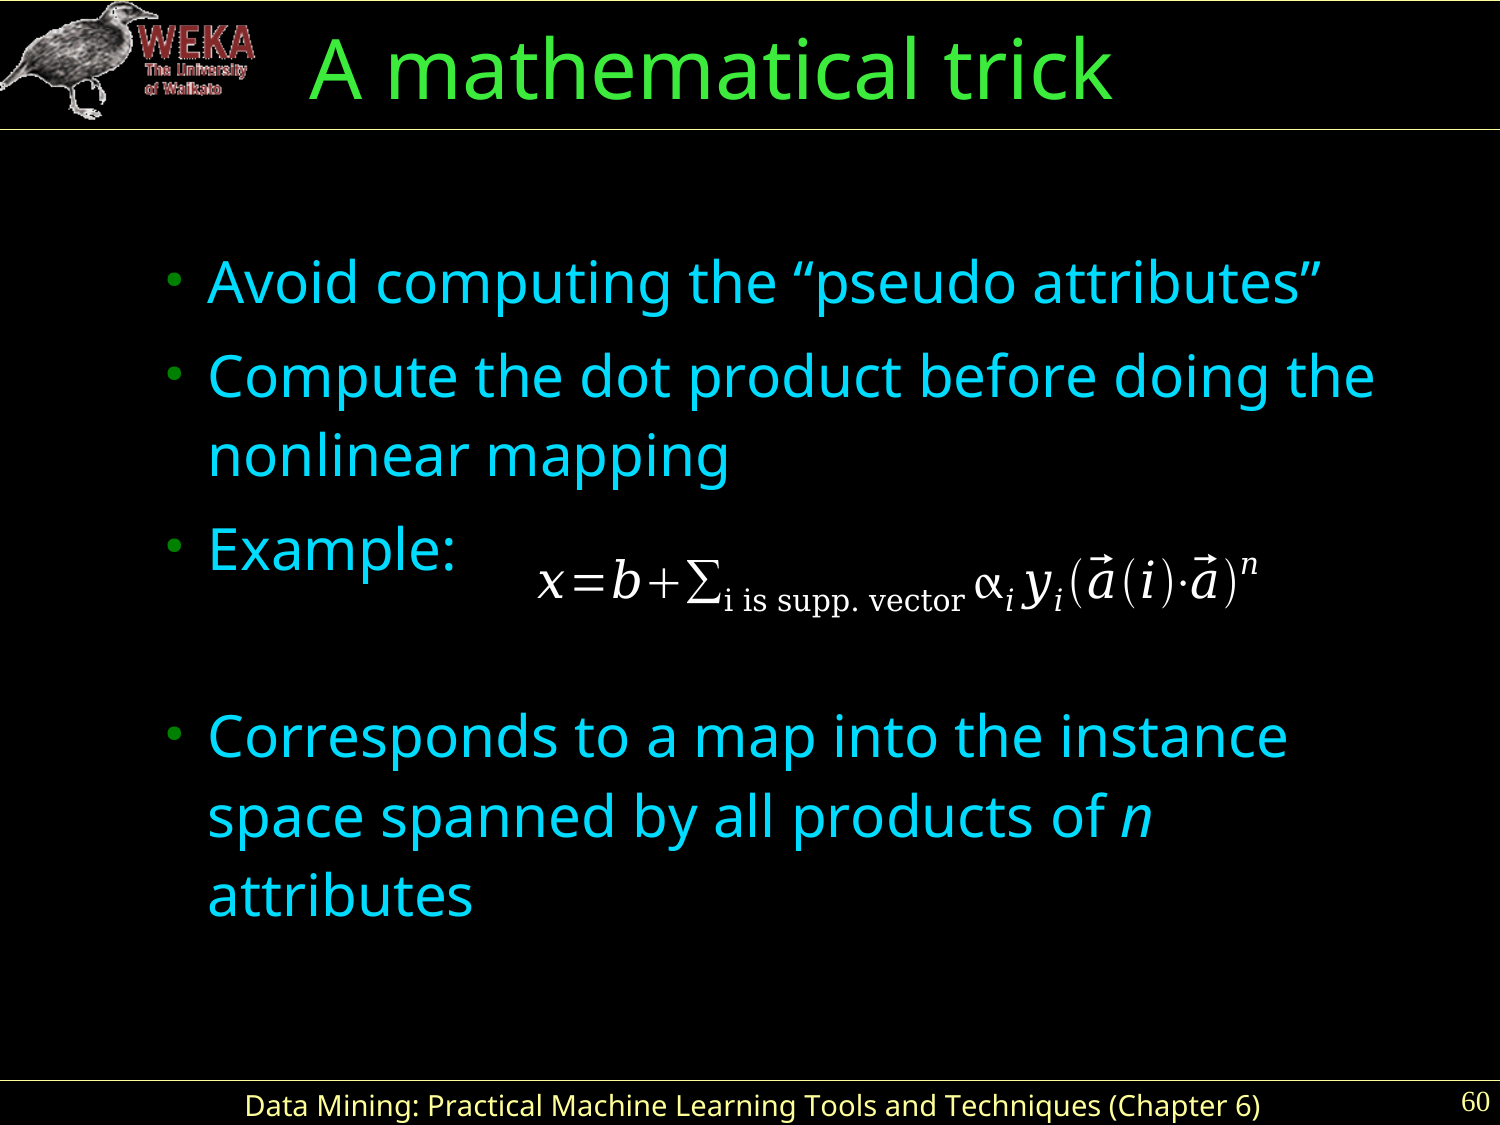

# A mathematical trick
Avoid computing the “pseudo attributes”
Compute the dot product before doing the nonlinear mapping
Example:
Corresponds to a map into the instance space spanned by all products of n attributes
Data Mining: Practical Machine Learning Tools and Techniques (Chapter 6)
60